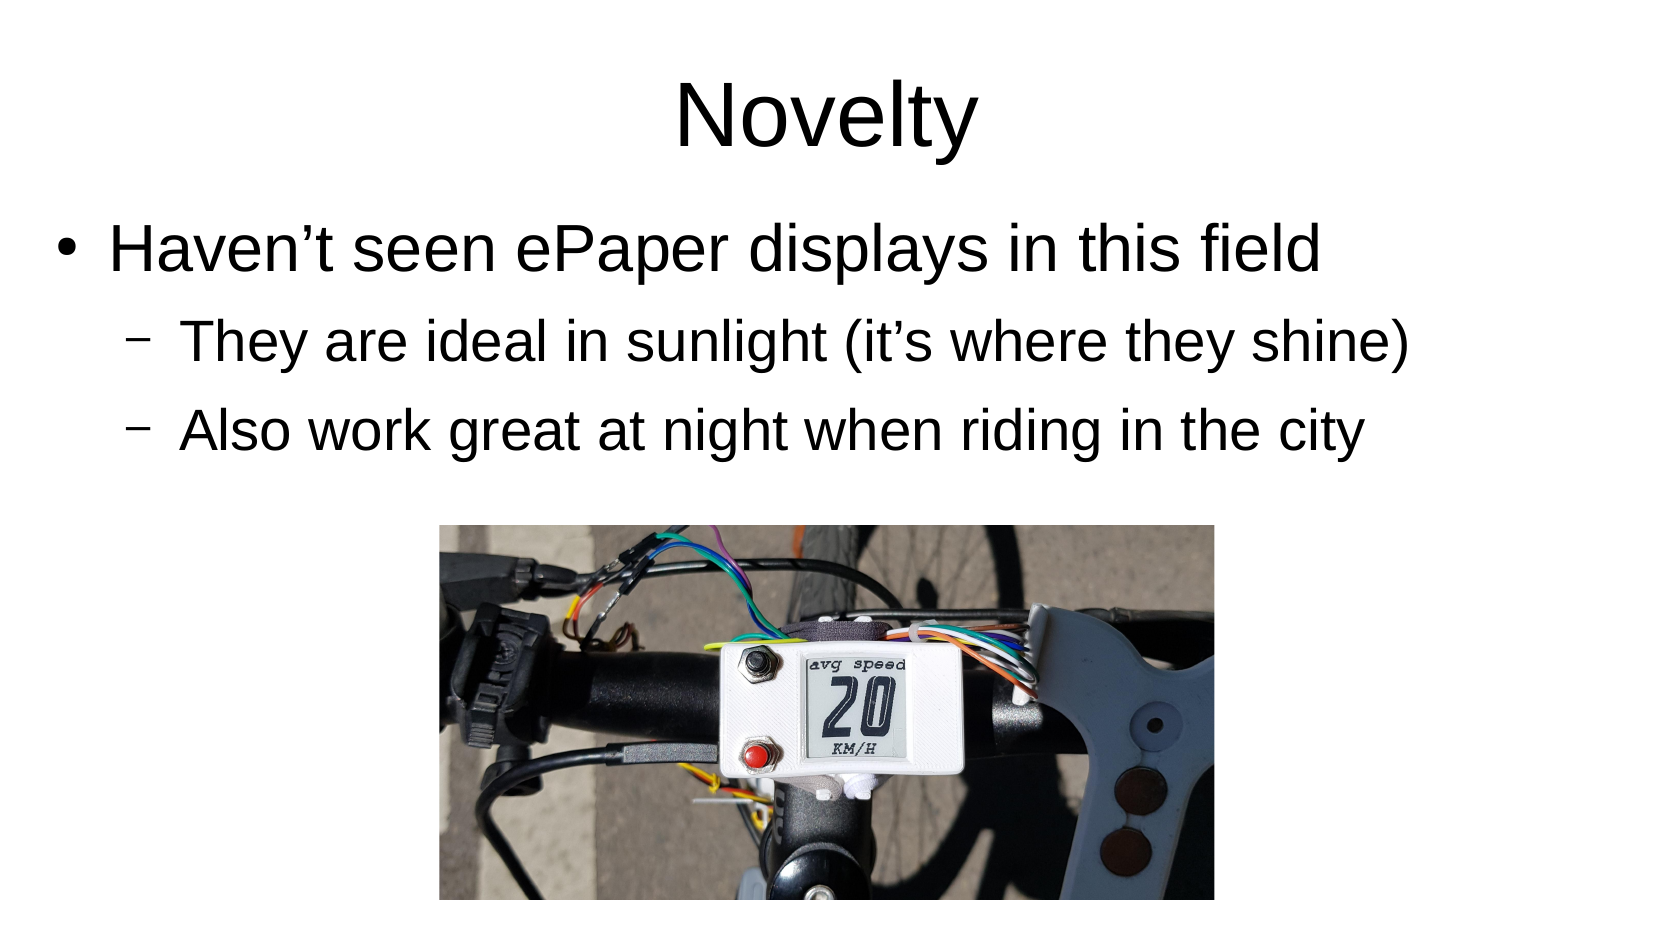

# Novelty
Haven’t seen ePaper displays in this field
They are ideal in sunlight (it’s where they shine)
Also work great at night when riding in the city